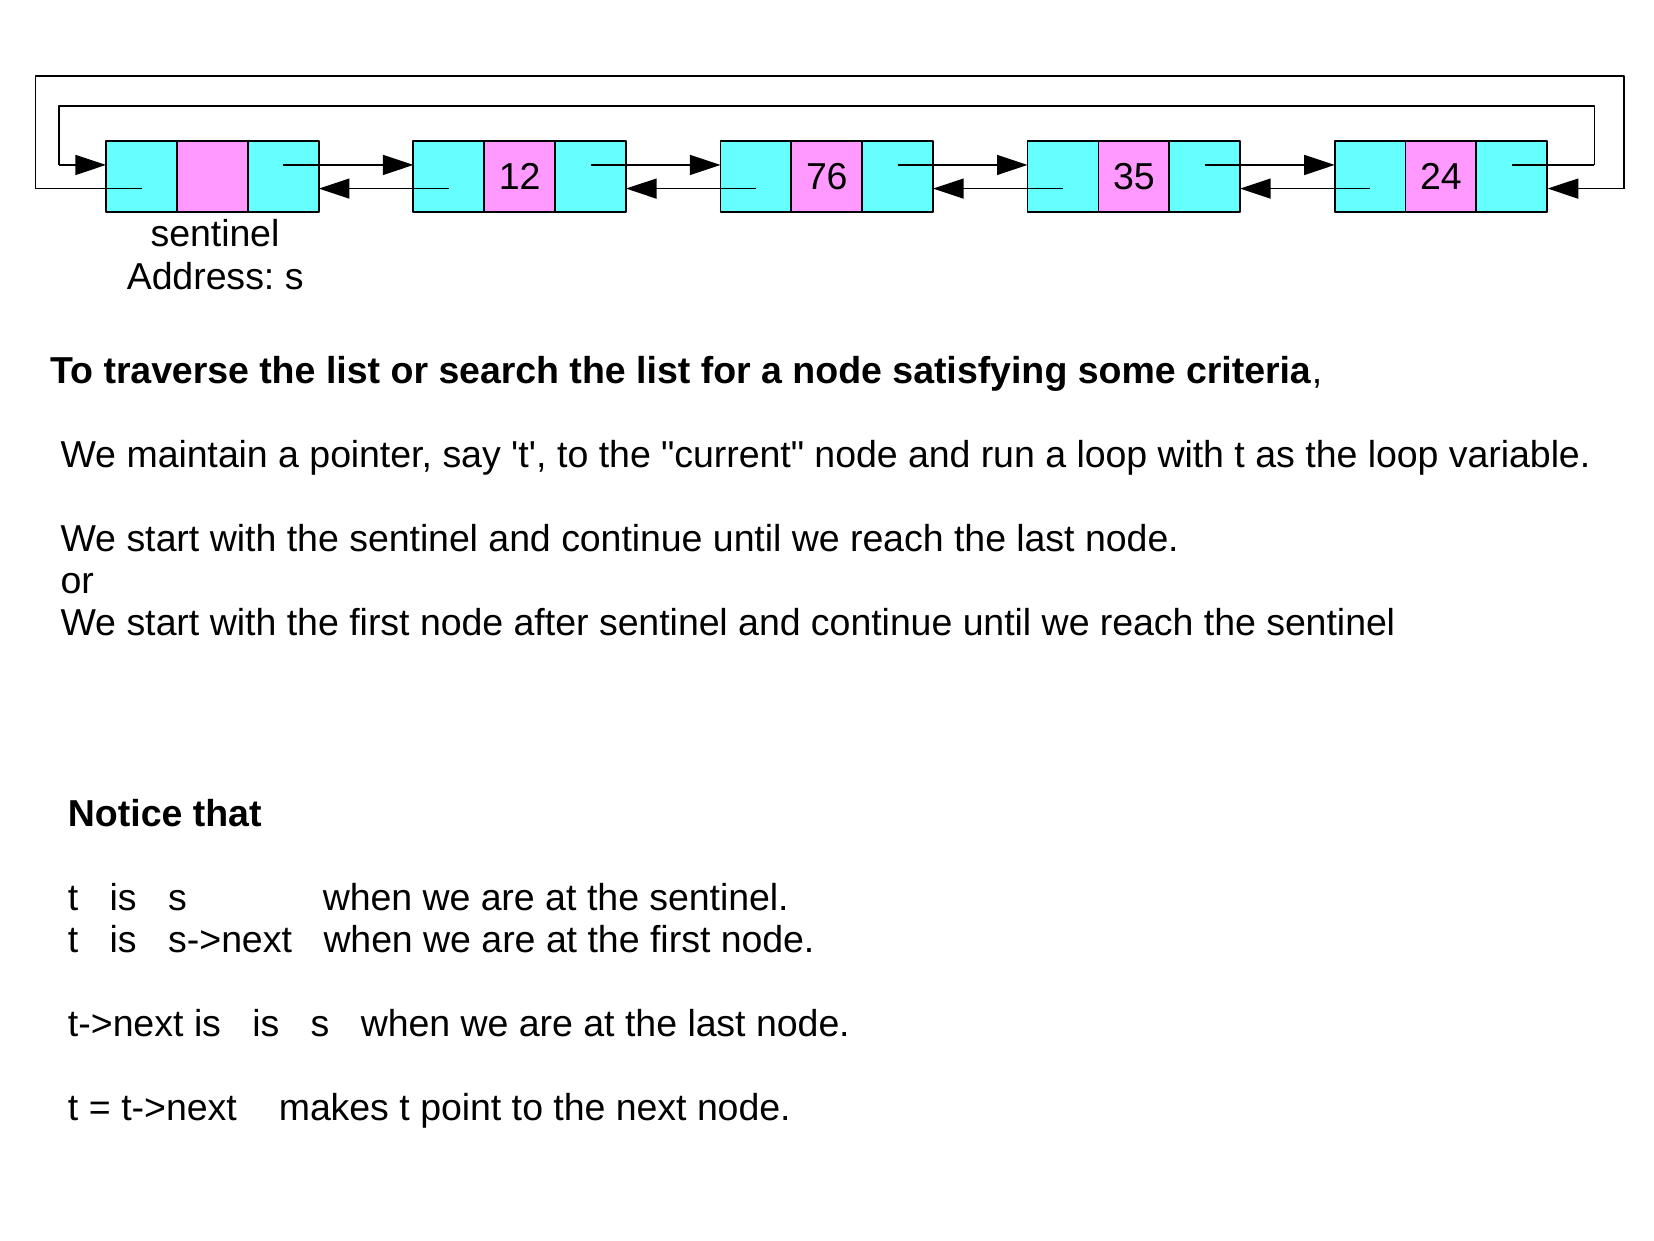

12
76
35
24
sentinel
Address: s
To traverse the list or search the list for a node satisfying some criteria,
 We maintain a pointer, say 't', to the "current" node and run a loop with t as the loop variable.
 We start with the sentinel and continue until we reach the last node.
 or
 We start with the first node after sentinel and continue until we reach the sentinel
Notice that
t is s when we are at the sentinel.
t is s->next when we are at the first node.
t->next is is s when we are at the last node.
t = t->next makes t point to the next node.